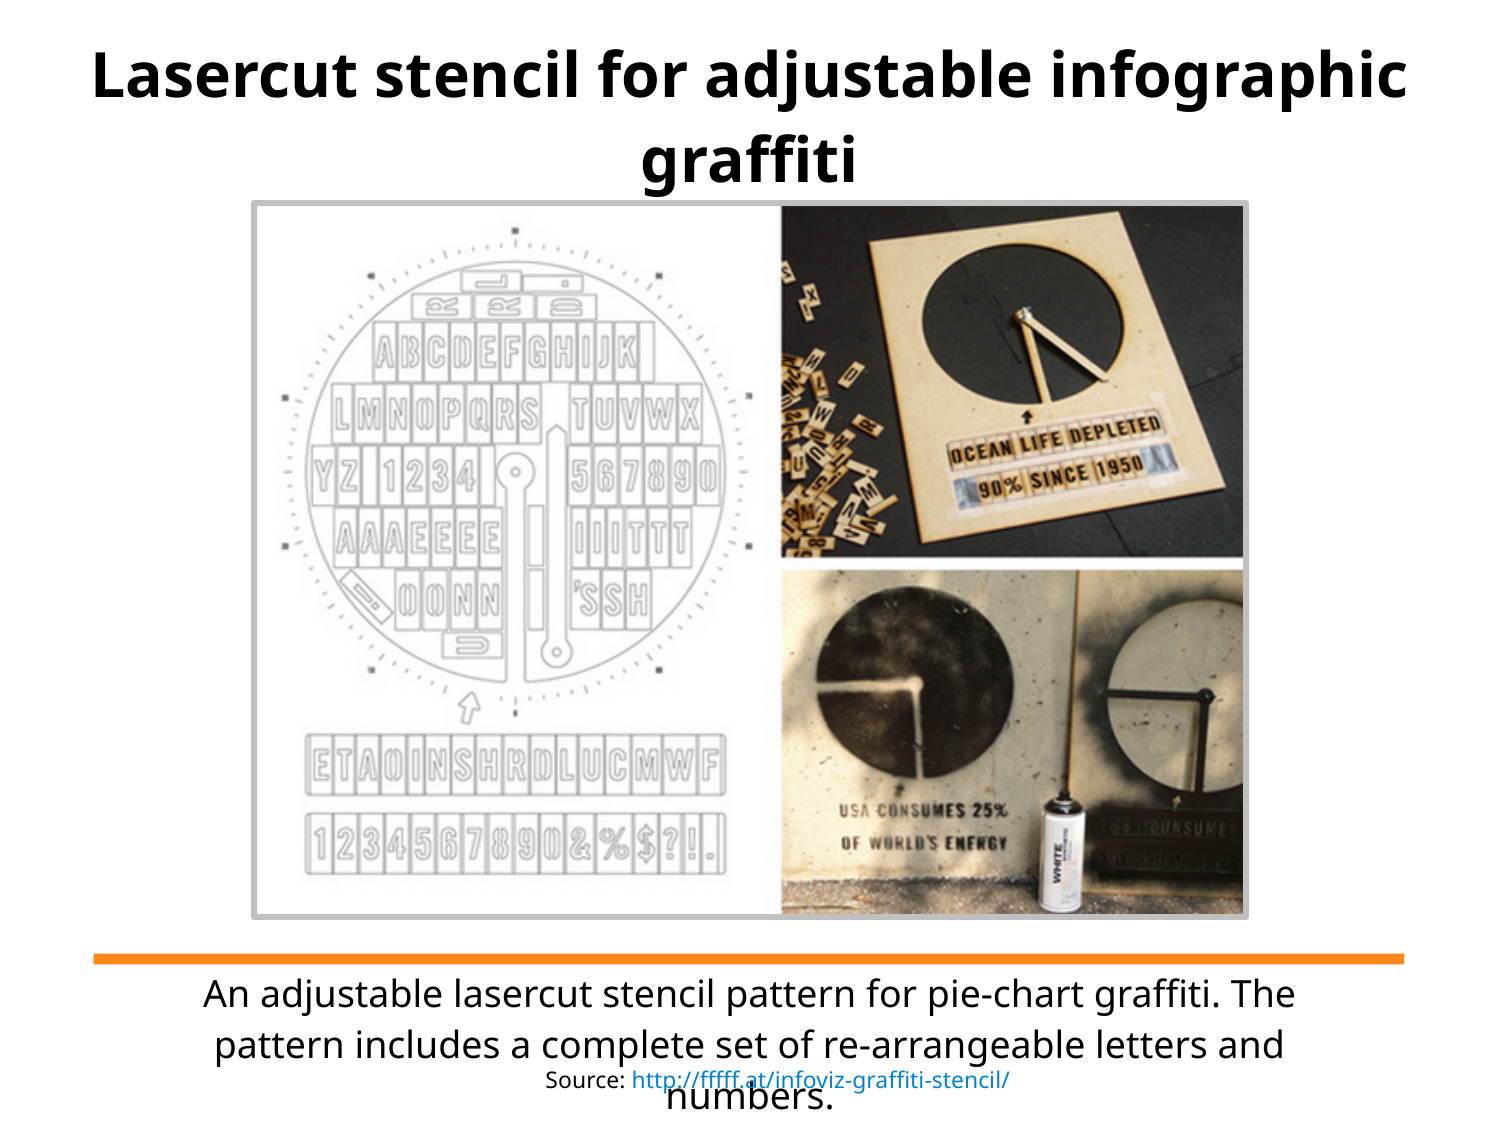

# Lasercut stencil for adjustable infographic graffiti
An adjustable lasercut stencil pattern for pie-chart graffiti. The pattern includes a complete set of re-arrangeable letters and numbers.
Source: http://fffff.at/infoviz-graffiti-stencil/